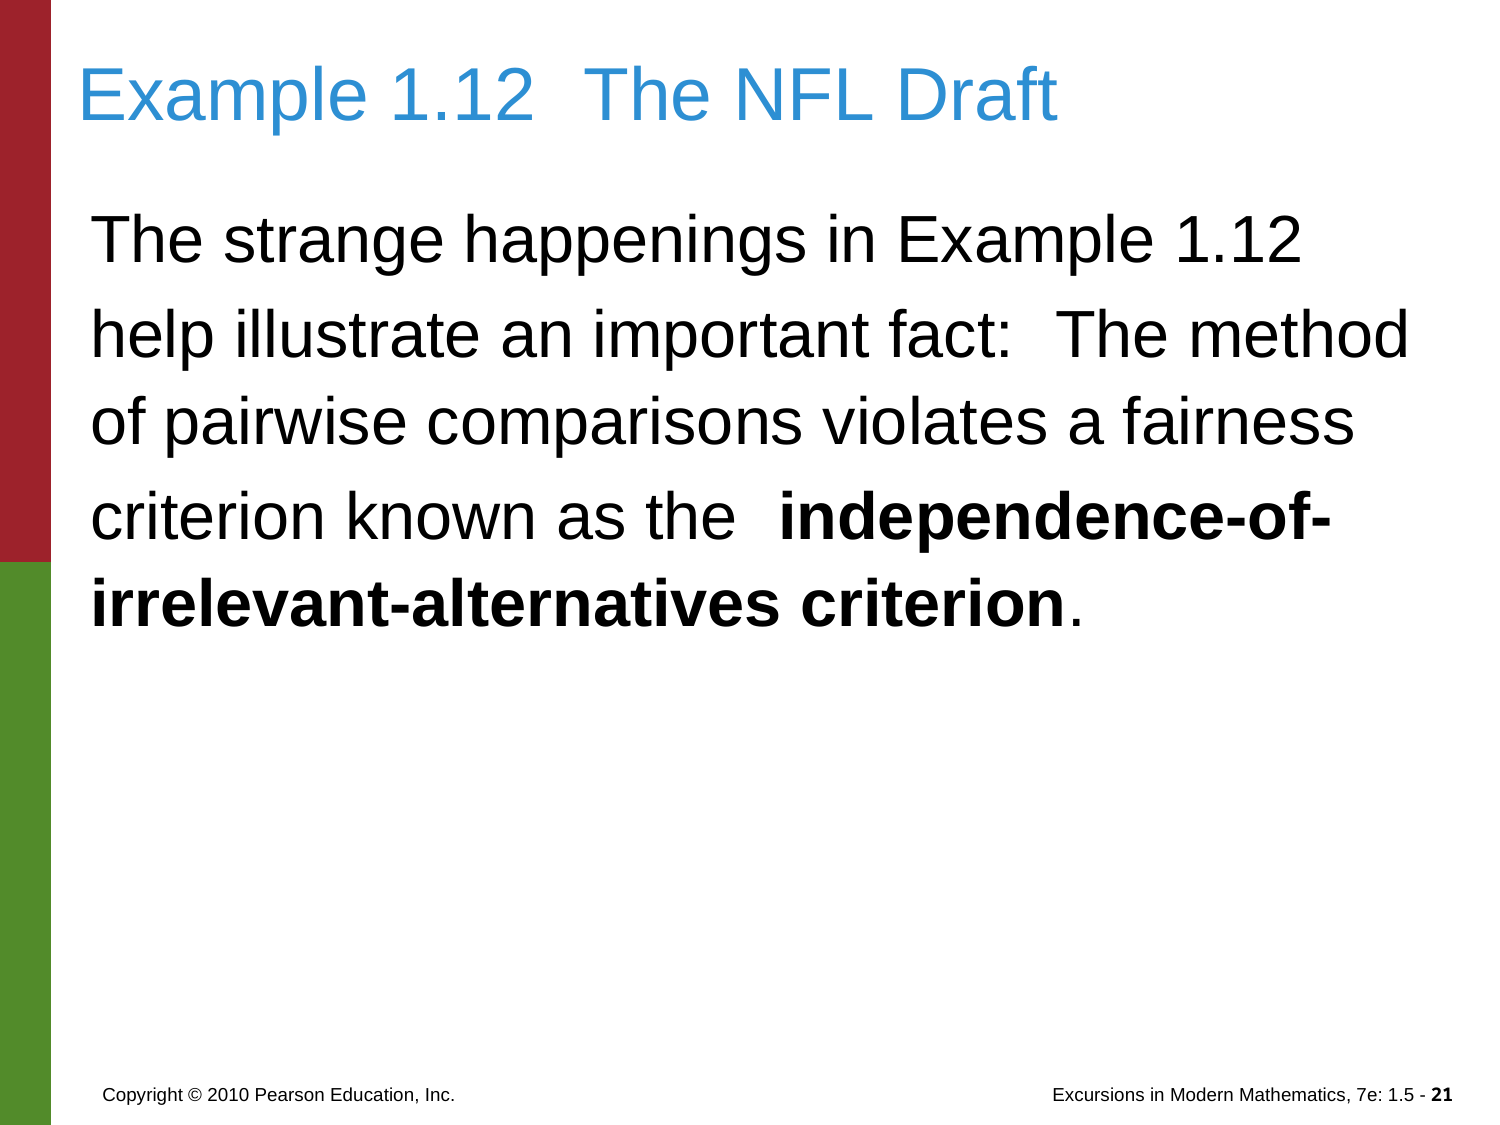

Example 1.12	The NFL Draft
# The strange happenings in Example 1.12 help illustrate an important fact: The method of pairwise comparisons violates a fairness criterion known as the independence-of-irrelevant-alternatives criterion.